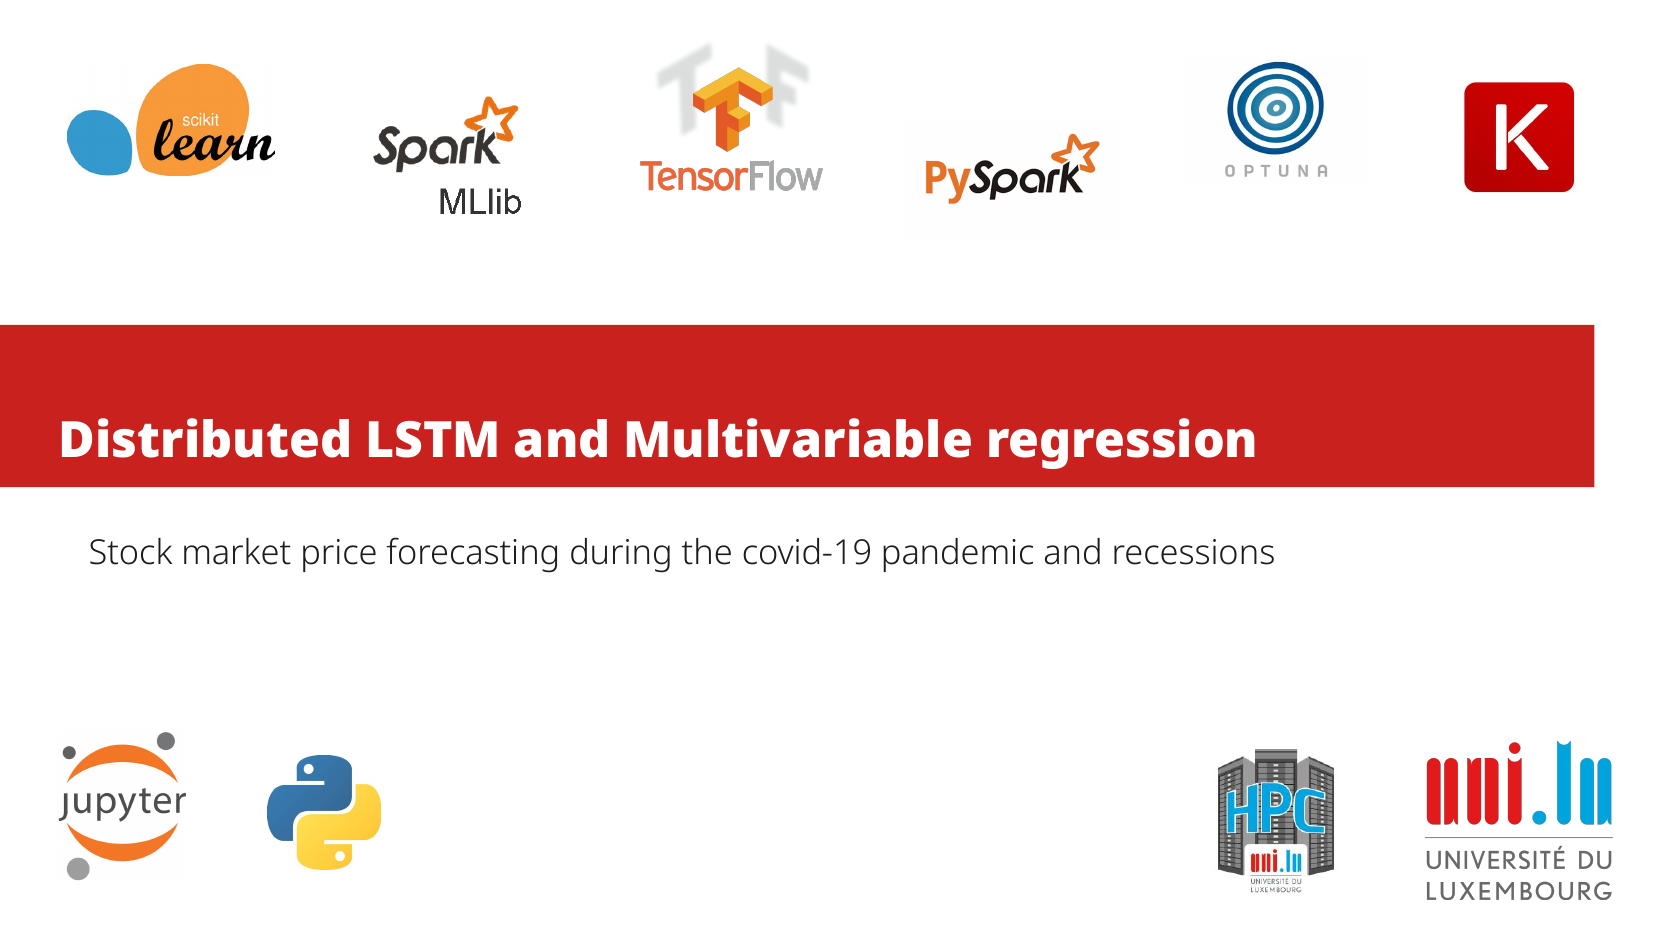

# Distributed LSTM and Multivariable regression
Stock market price forecasting during the covid-19 pandemic and recessions